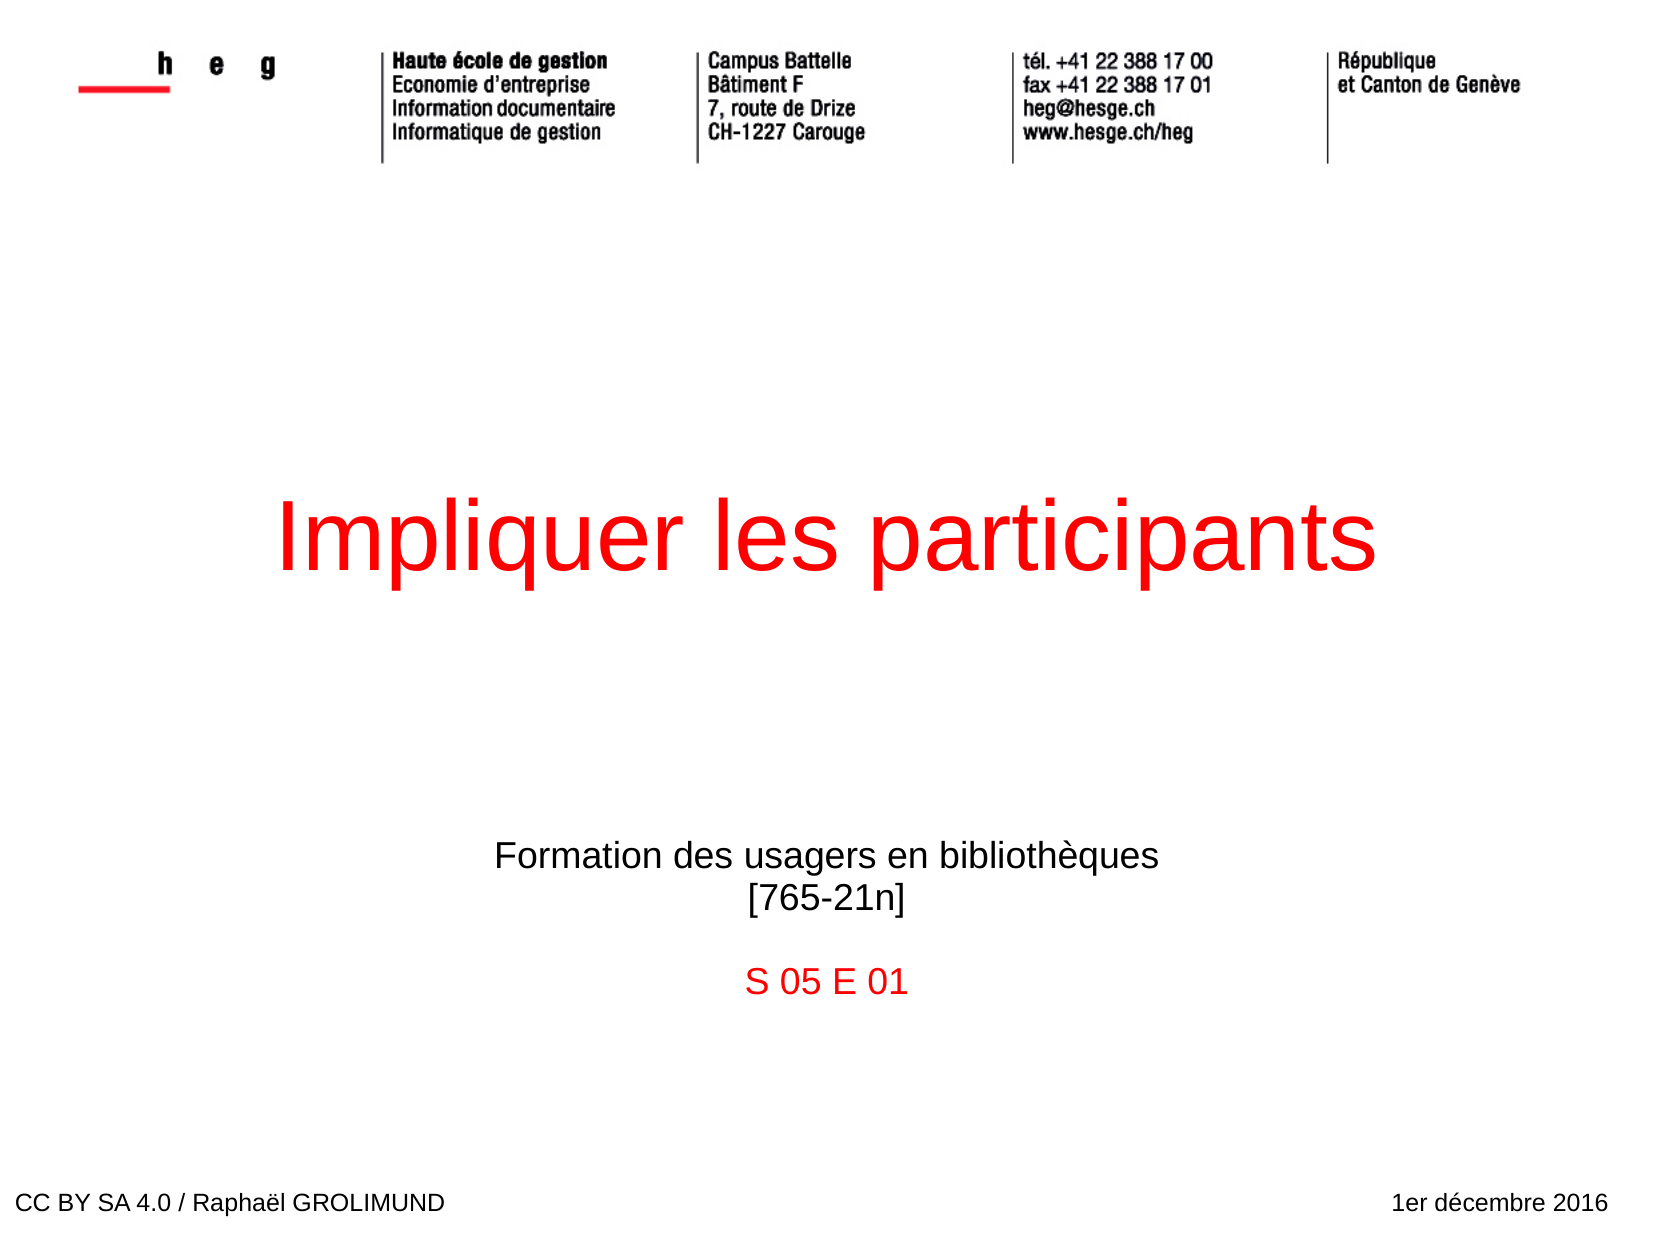

Impliquer les participants
Formation des usagers en bibliothèques
[765-21n]
S 05 E 01
CC BY SA 4.0 / Raphaël GROLIMUND	1er décembre 2016